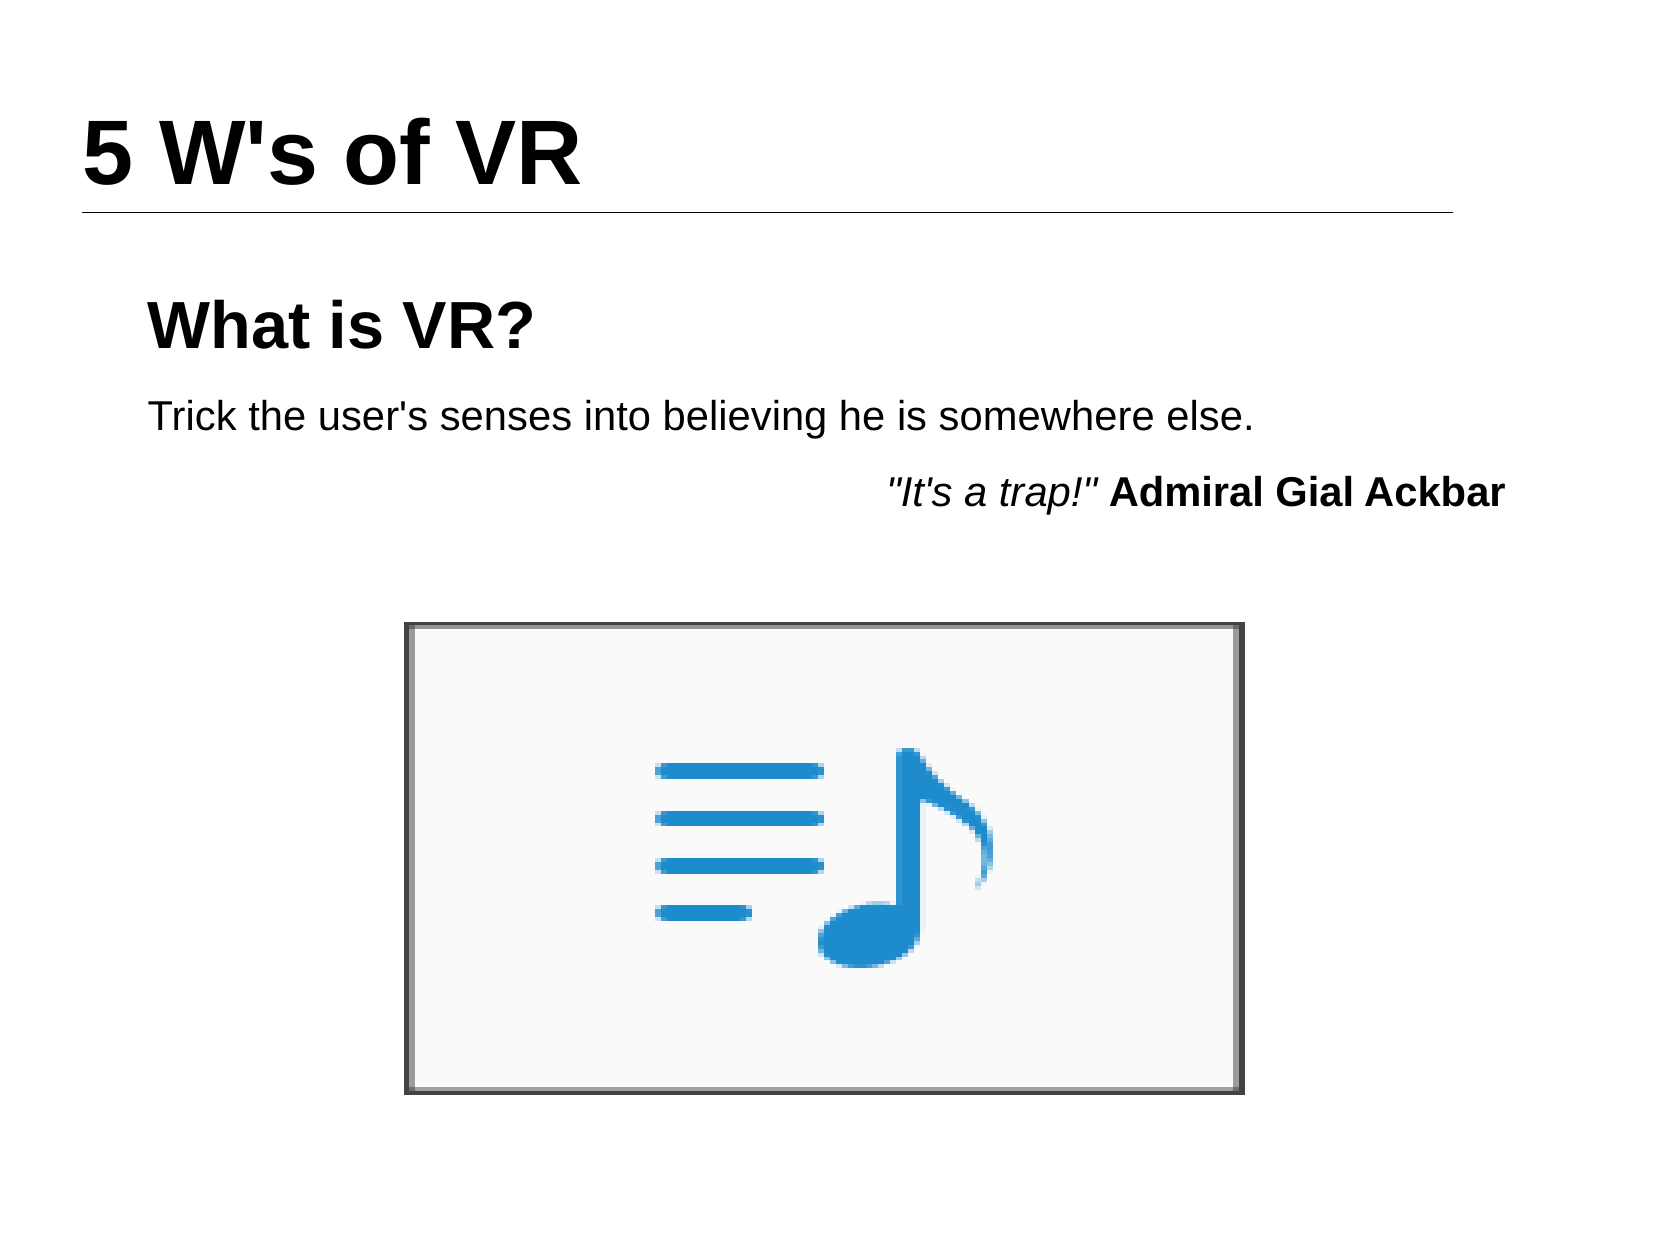

# 5 W's of VR
What is VR?
Trick the user's senses into believing he is somewhere else.
"It's a trap!" Admiral Gial Ackbar